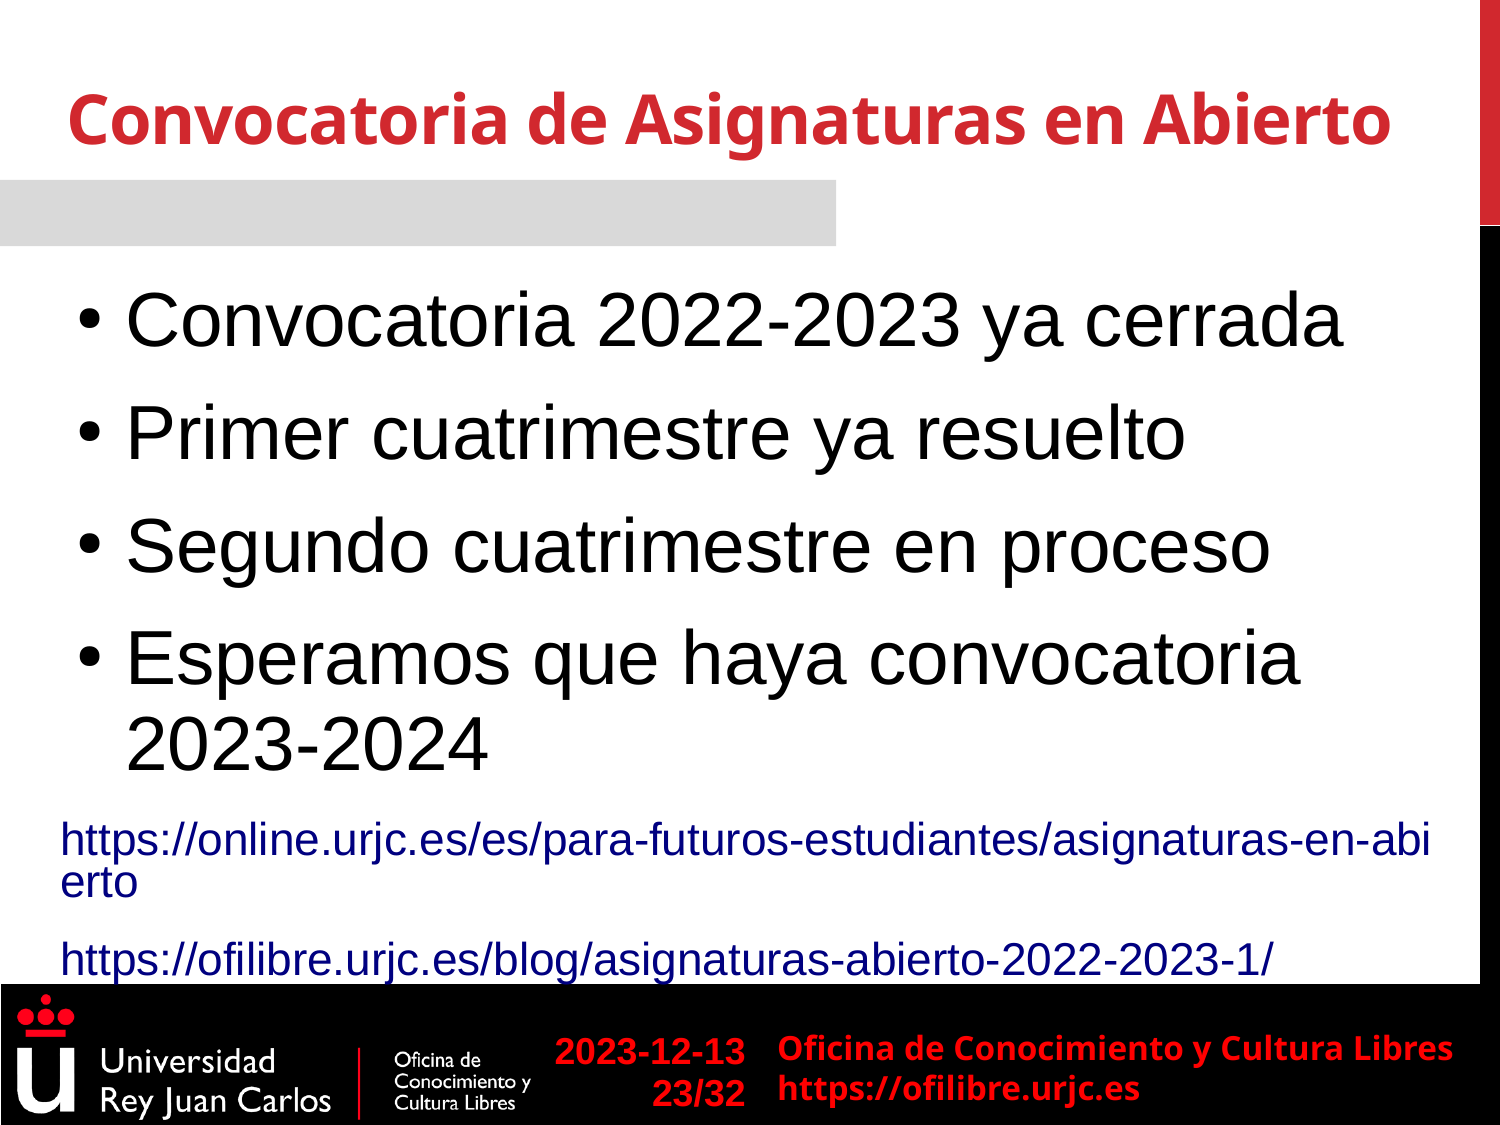

Convocatoria de Asignaturas en Abierto
# Convocatoria 2022-2023 ya cerrada
Primer cuatrimestre ya resuelto
Segundo cuatrimestre en proceso
Esperamos que haya convocatoria 2023-2024
https://online.urjc.es/es/para-futuros-estudiantes/asignaturas-en-abierto
https://ofilibre.urjc.es/blog/asignaturas-abierto-2022-2023-1/